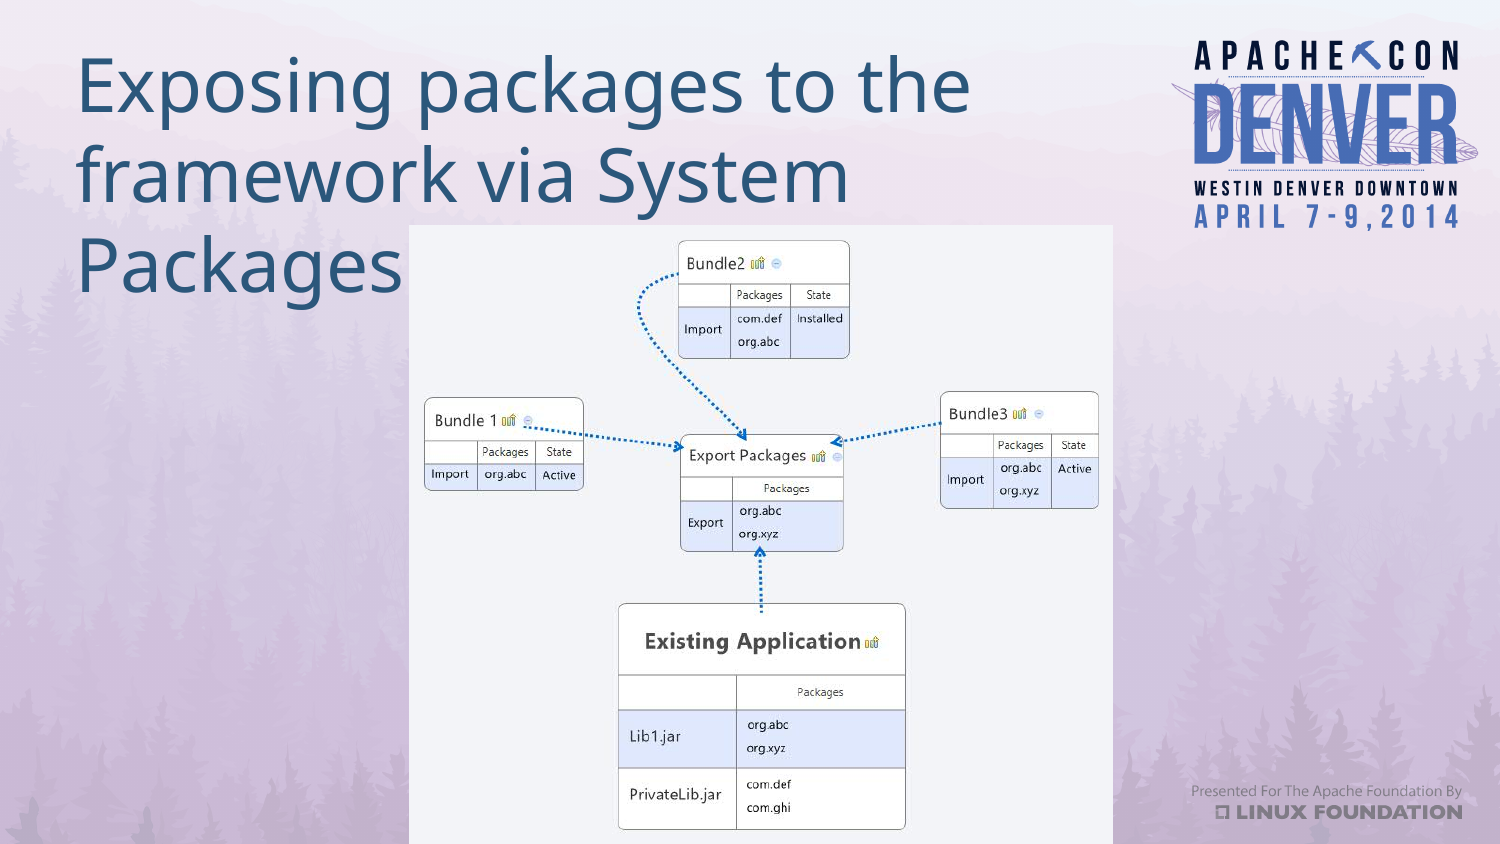

Exposing packages to the framework via System Packages
#